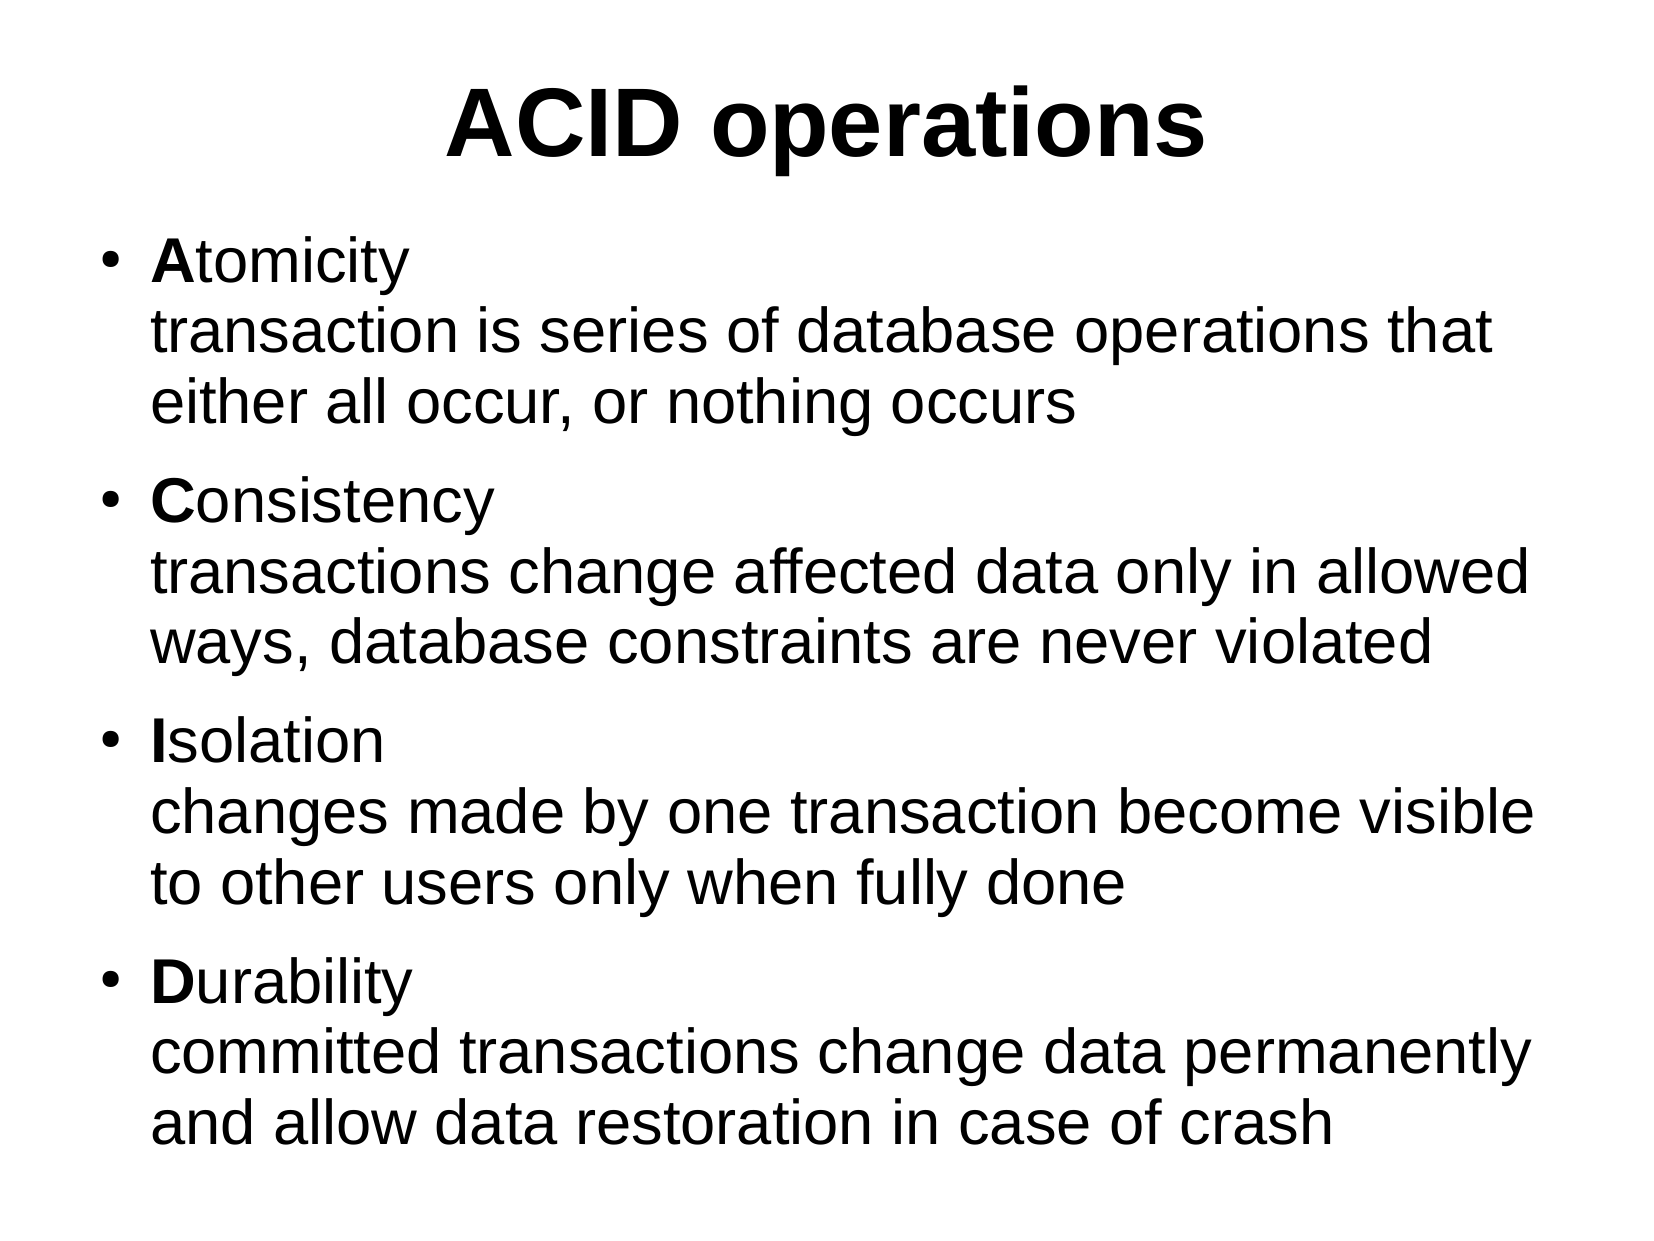

# ACID operations
Atomicity
transaction is series of database operations that either all occur, or nothing occurs
Consistency
transactions change affected data only in allowed ways, database constraints are never violated
Isolation
changes made by one transaction become visible to other users only when fully done
Durability
committed transactions change data permanently
and allow data restoration in case of crash